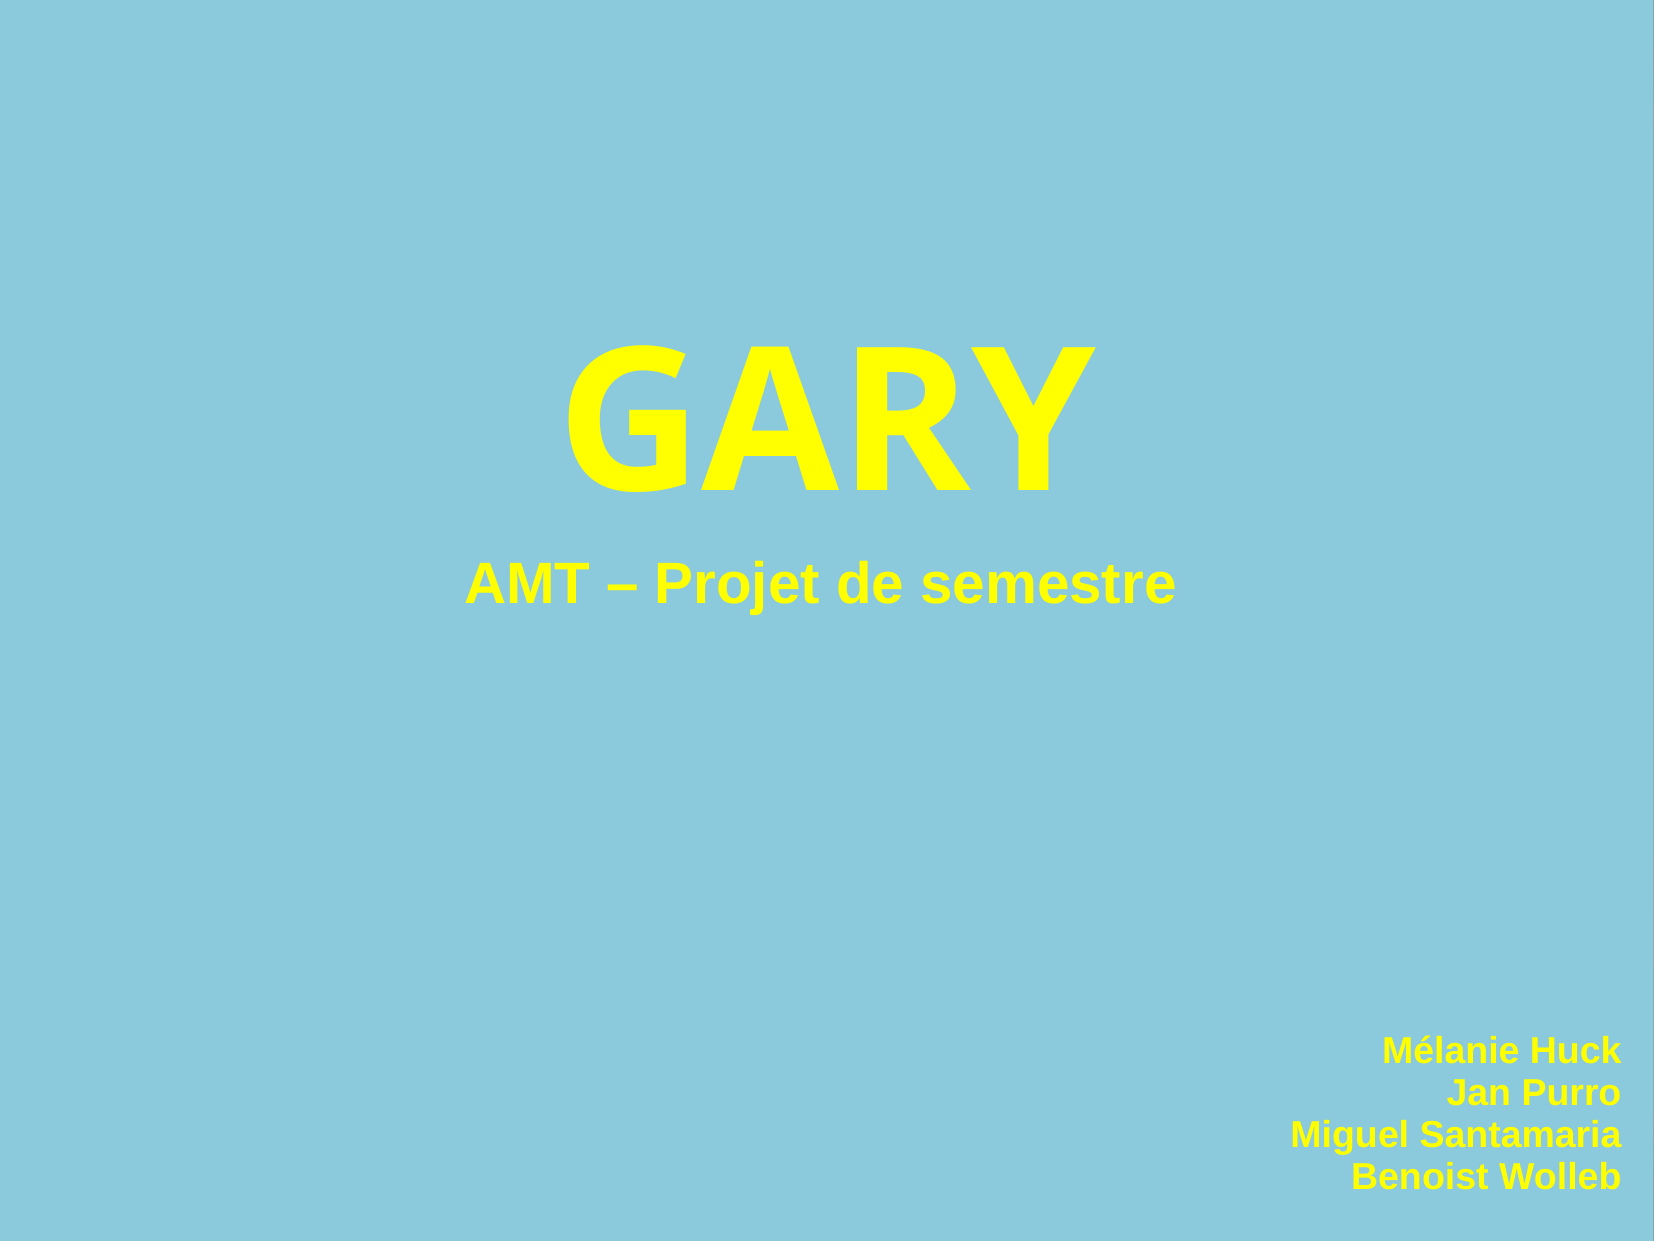

# GARY
AMT – Projet de semestre
Mélanie Huck
Jan Purro
Miguel Santamaria
Benoist Wolleb